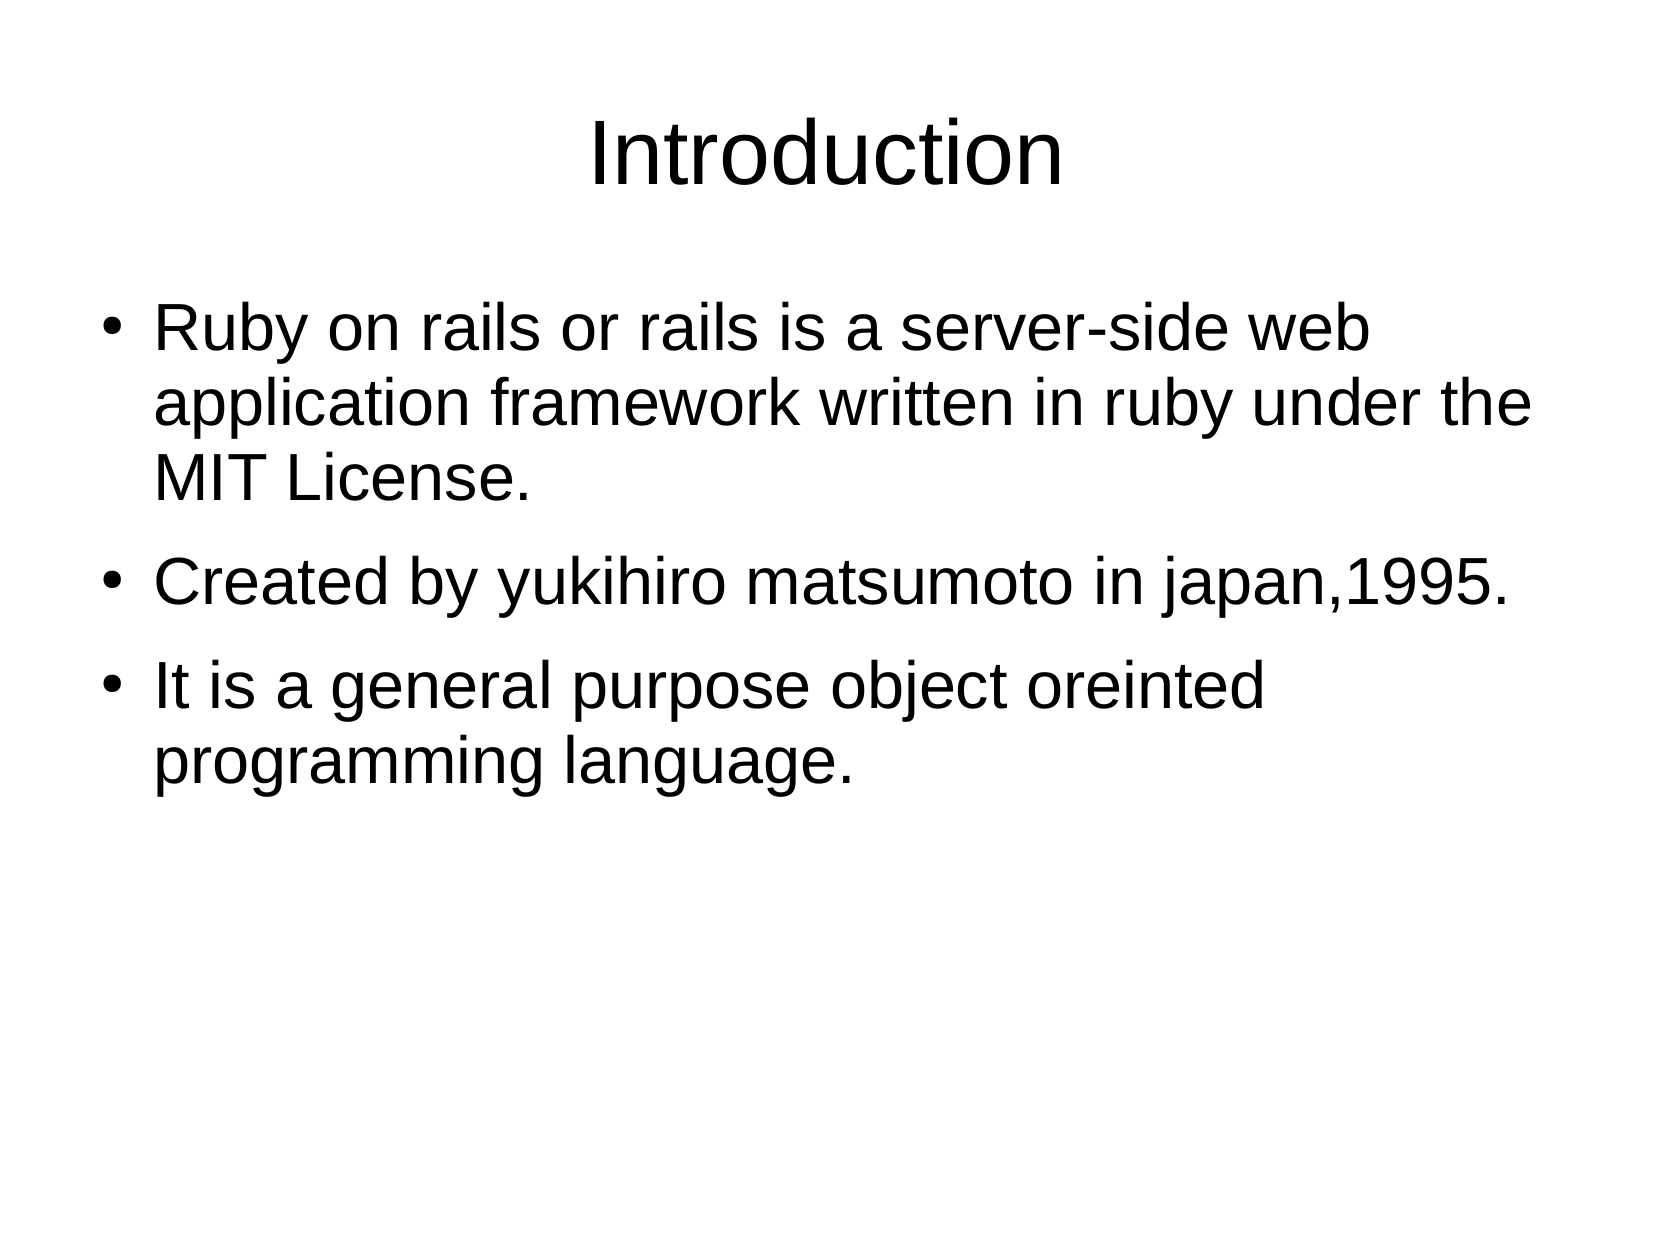

# Introduction
Ruby on rails or rails is a server-side web application framework written in ruby under the MIT License.
Created by yukihiro matsumoto in japan,1995.
It is a general purpose object oreinted programming language.